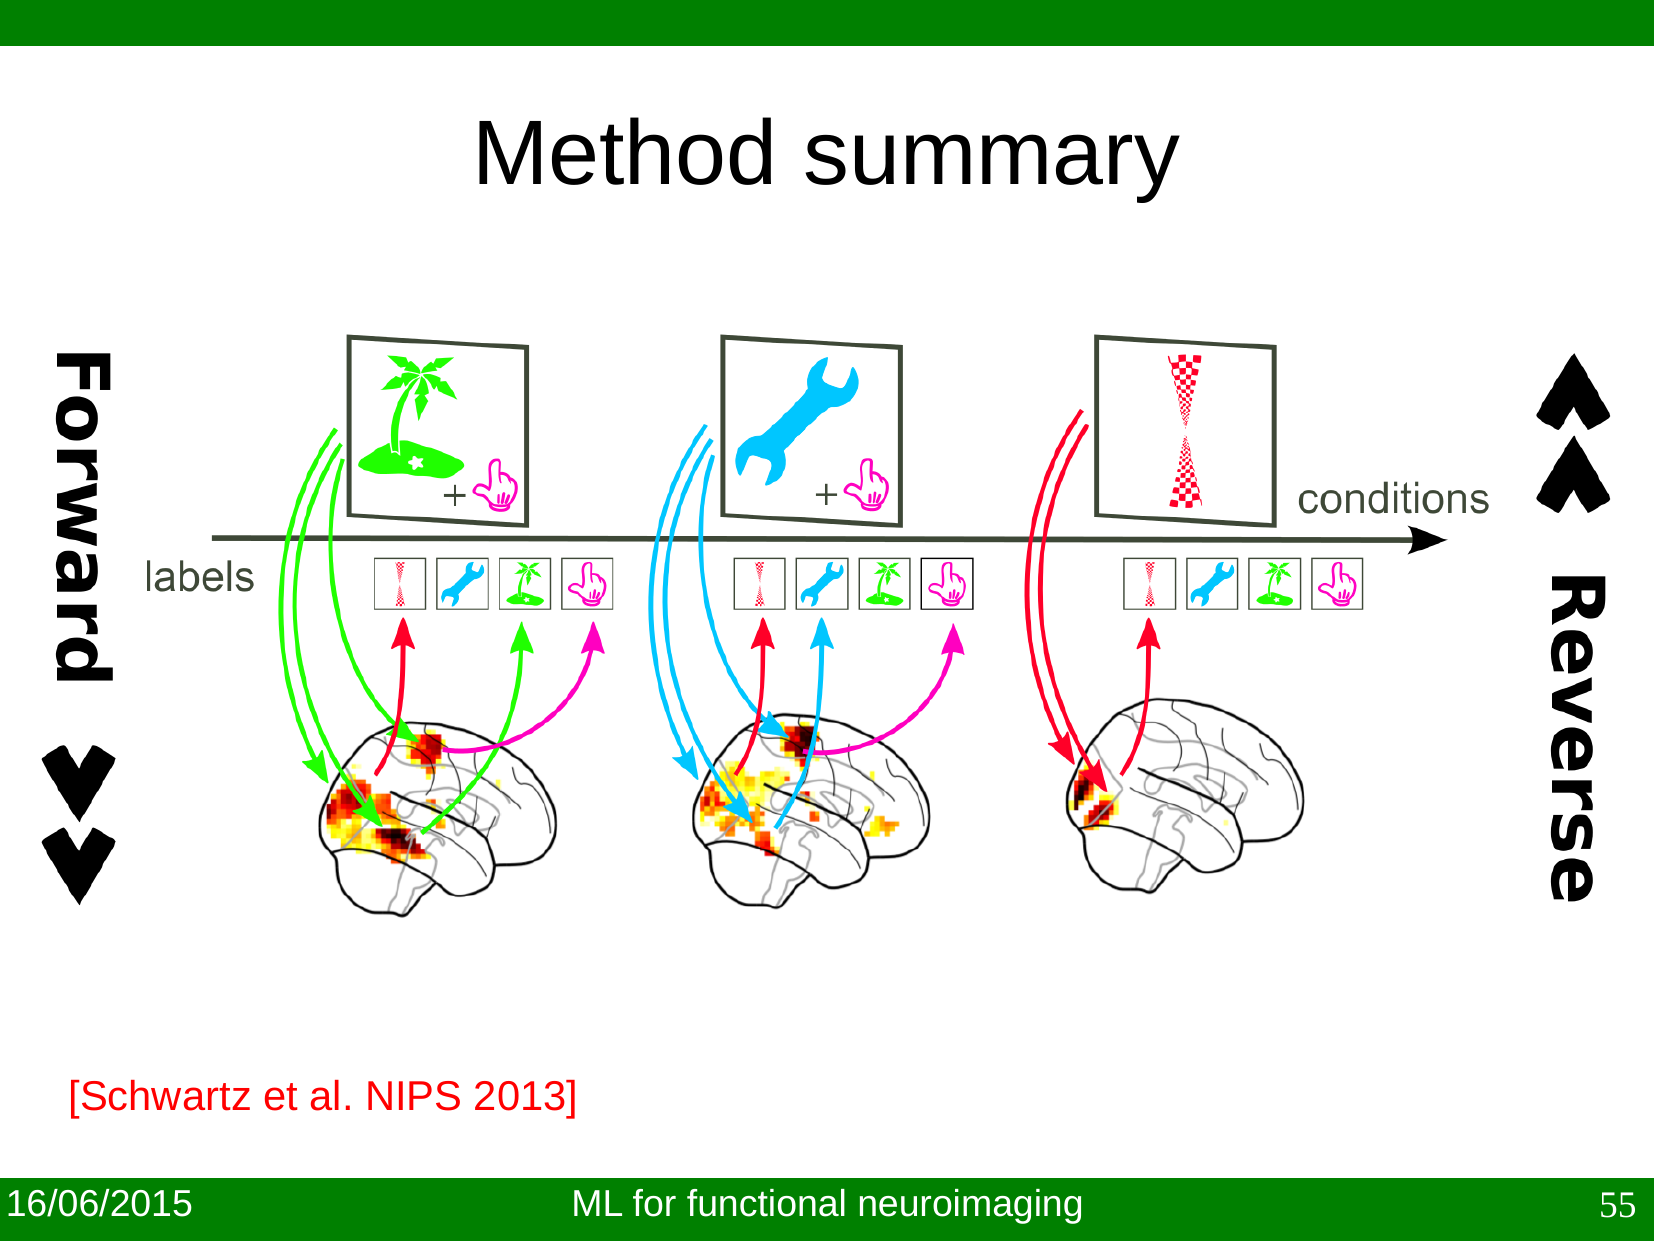

# Method summary
[Schwartz et al. NIPS 2013]
55